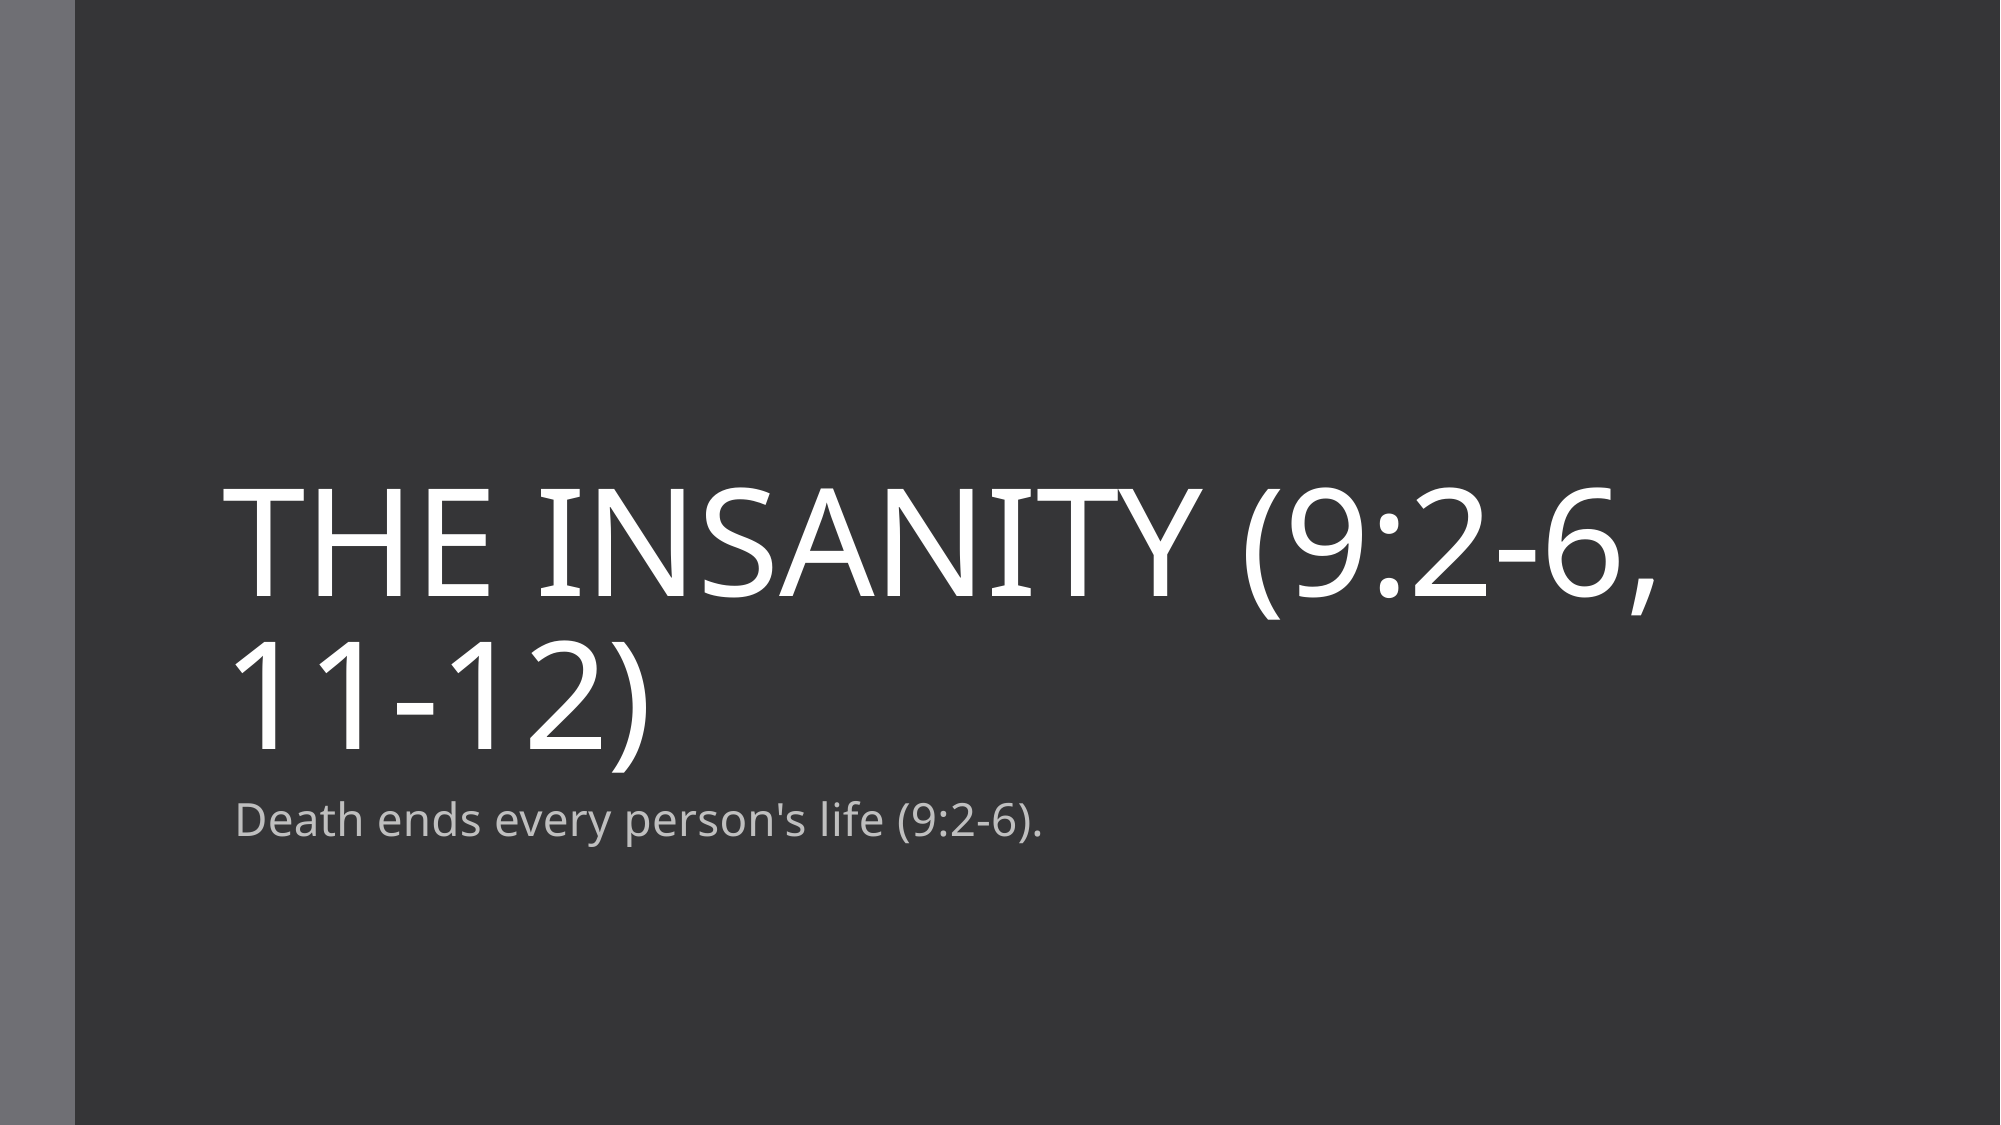

# THE INSANITY (9:2-6, 11-12)
 Death ends every person's life (9:2-6).